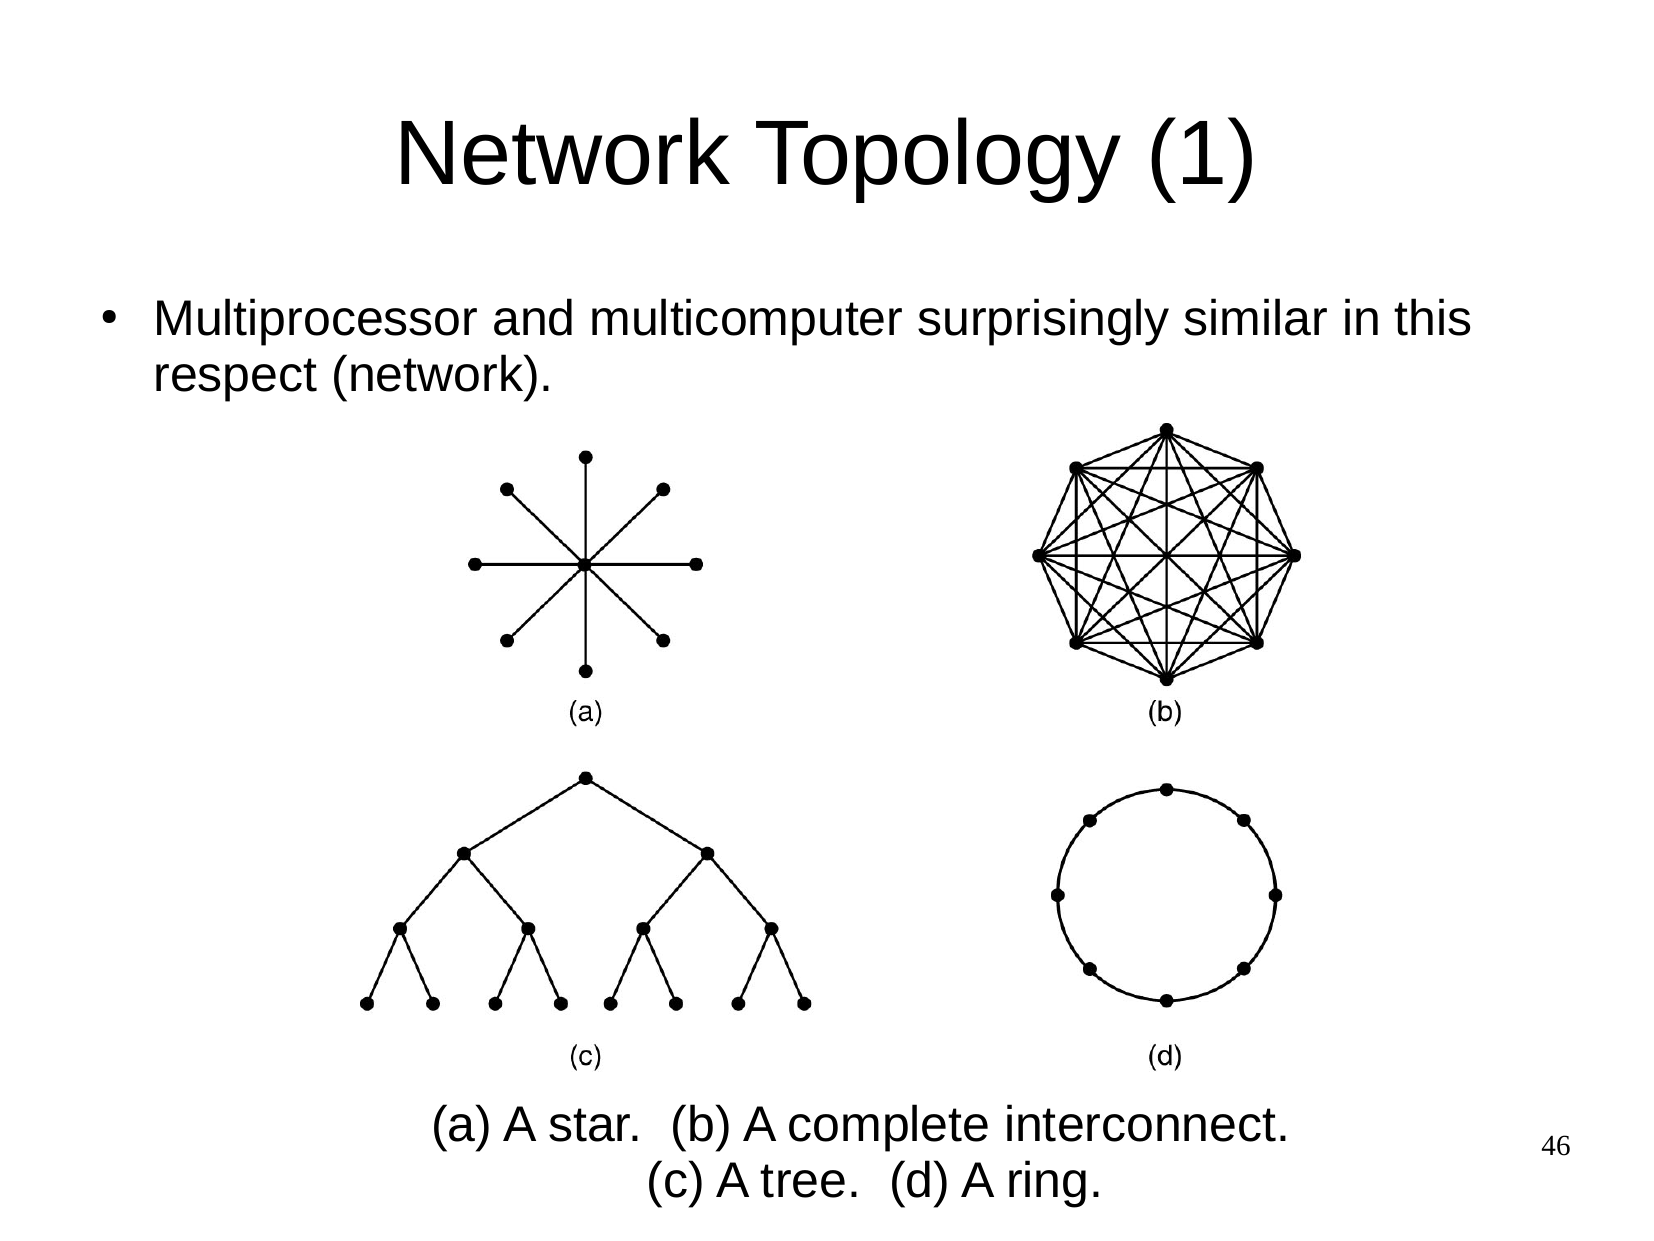

# Network Topology (1)
Multiprocessor and multicomputer surprisingly similar in this respect (network).
(a) A star. (b) A complete interconnect.
 (c) A tree. (d) A ring.
46